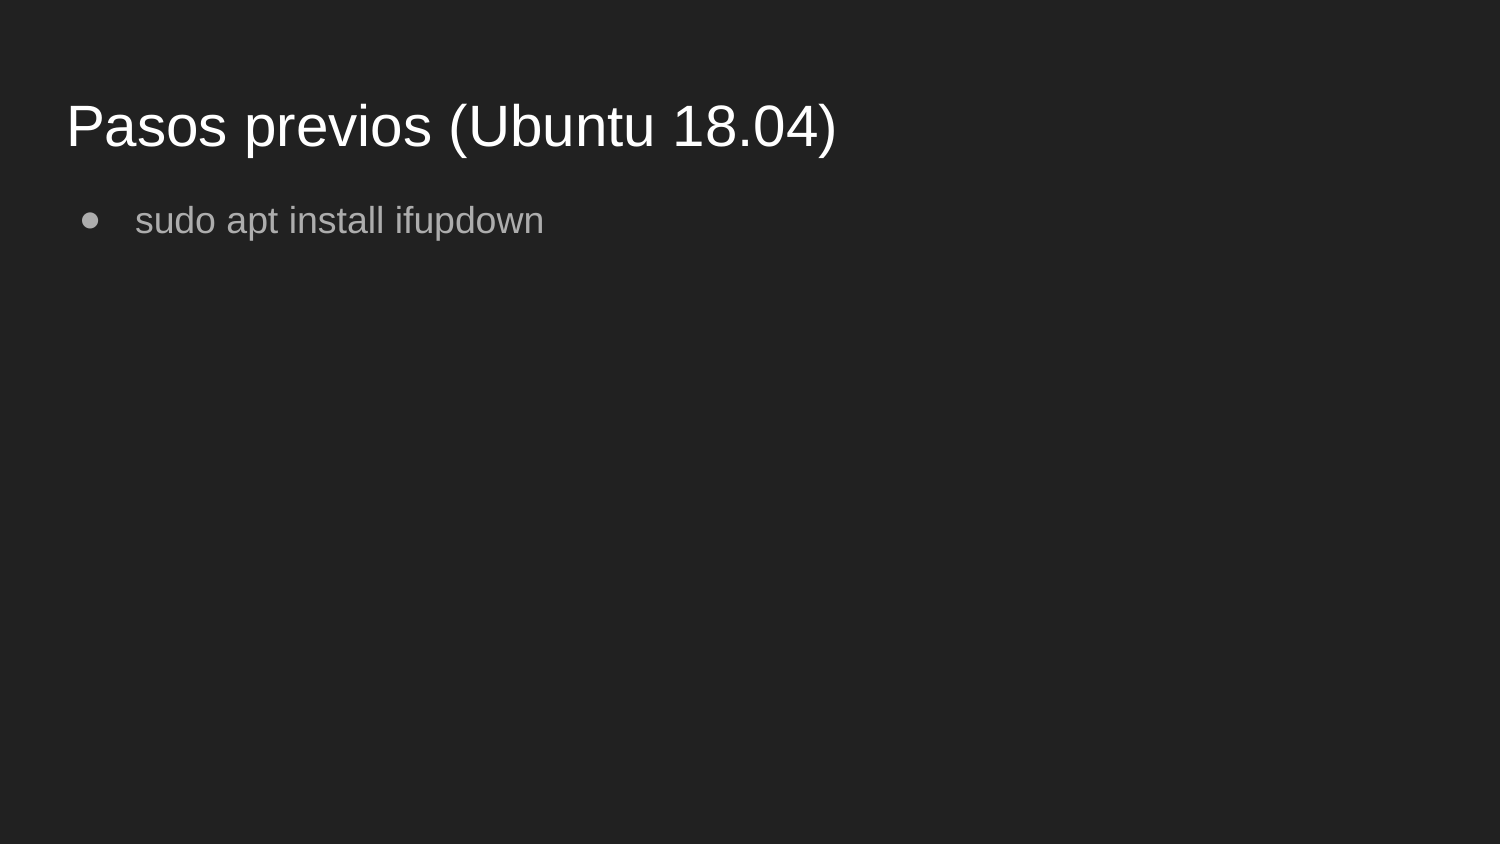

# Pasos previos (Ubuntu 18.04)
sudo apt install ifupdown